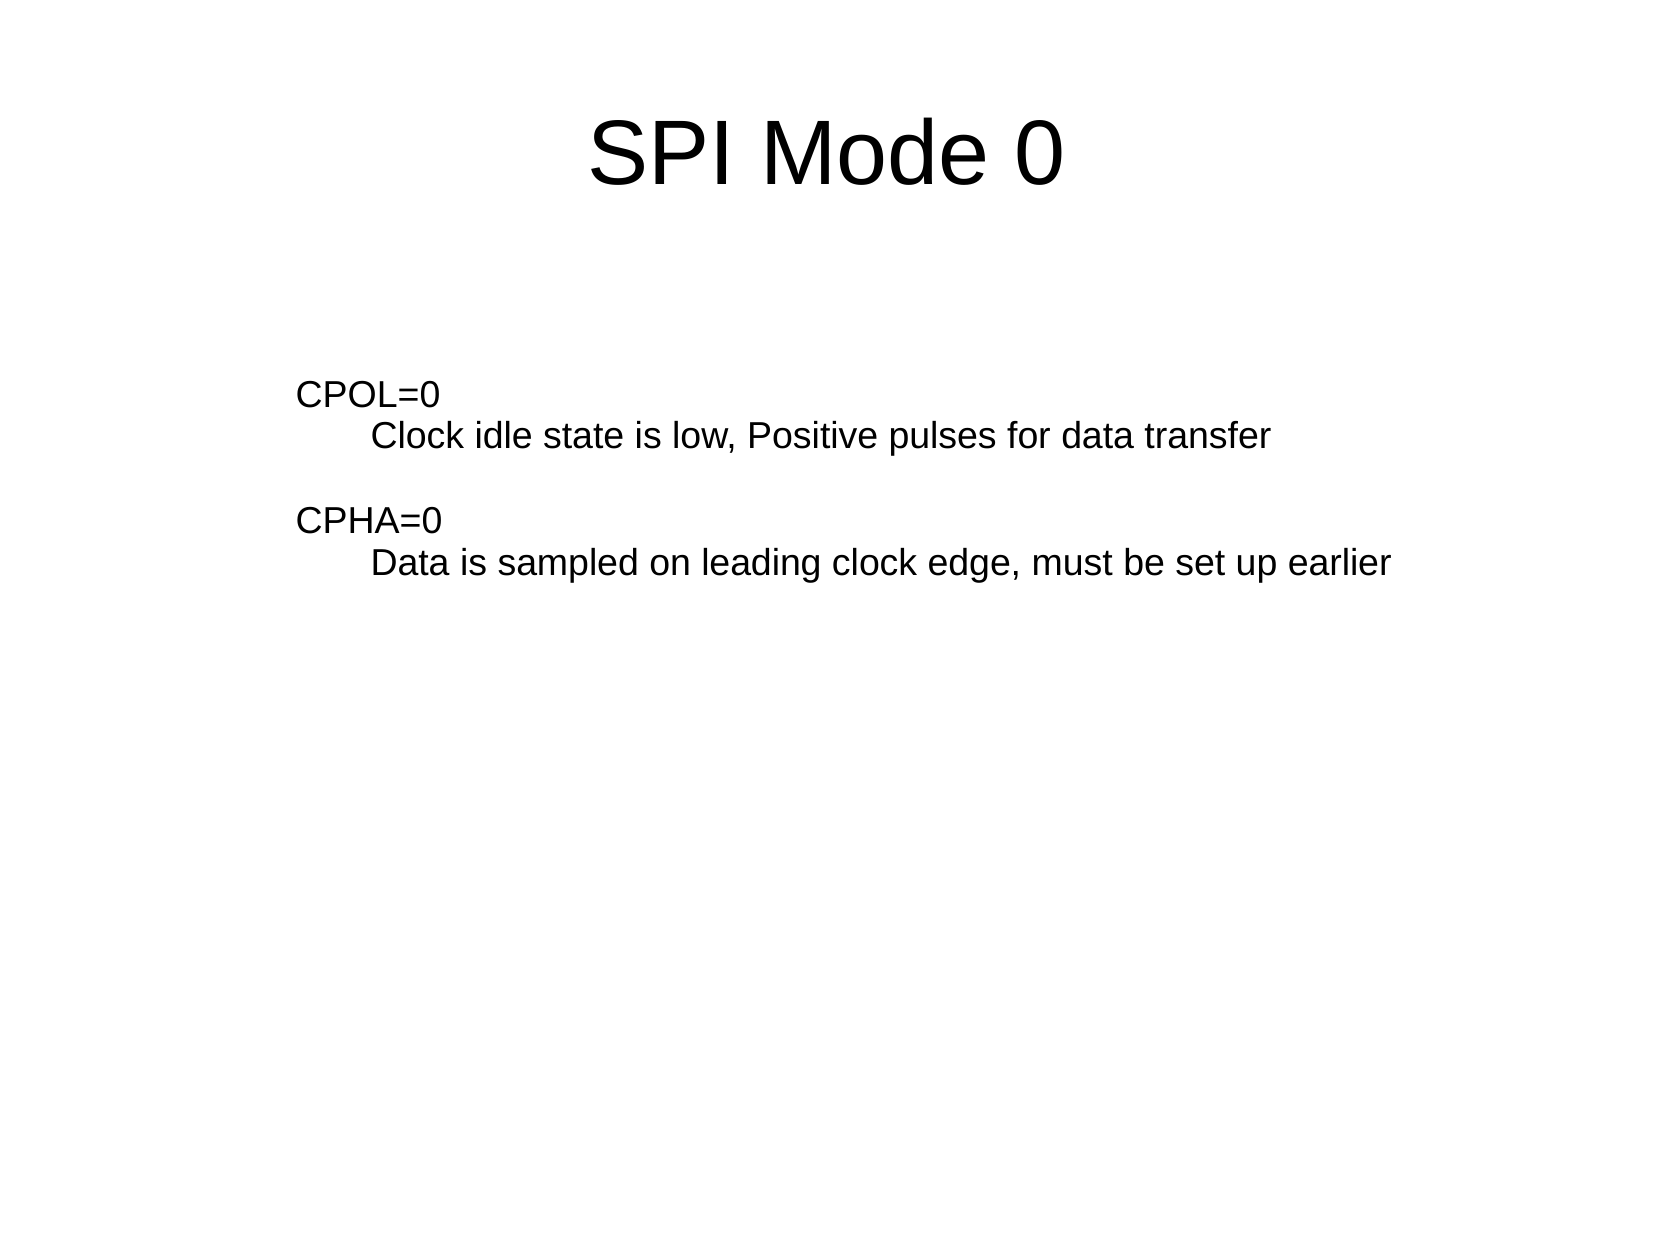

# SPI Mode 0
CPOL=0
	Clock idle state is low, Positive pulses for data transfer
CPHA=0
	Data is sampled on leading clock edge, must be set up earlier